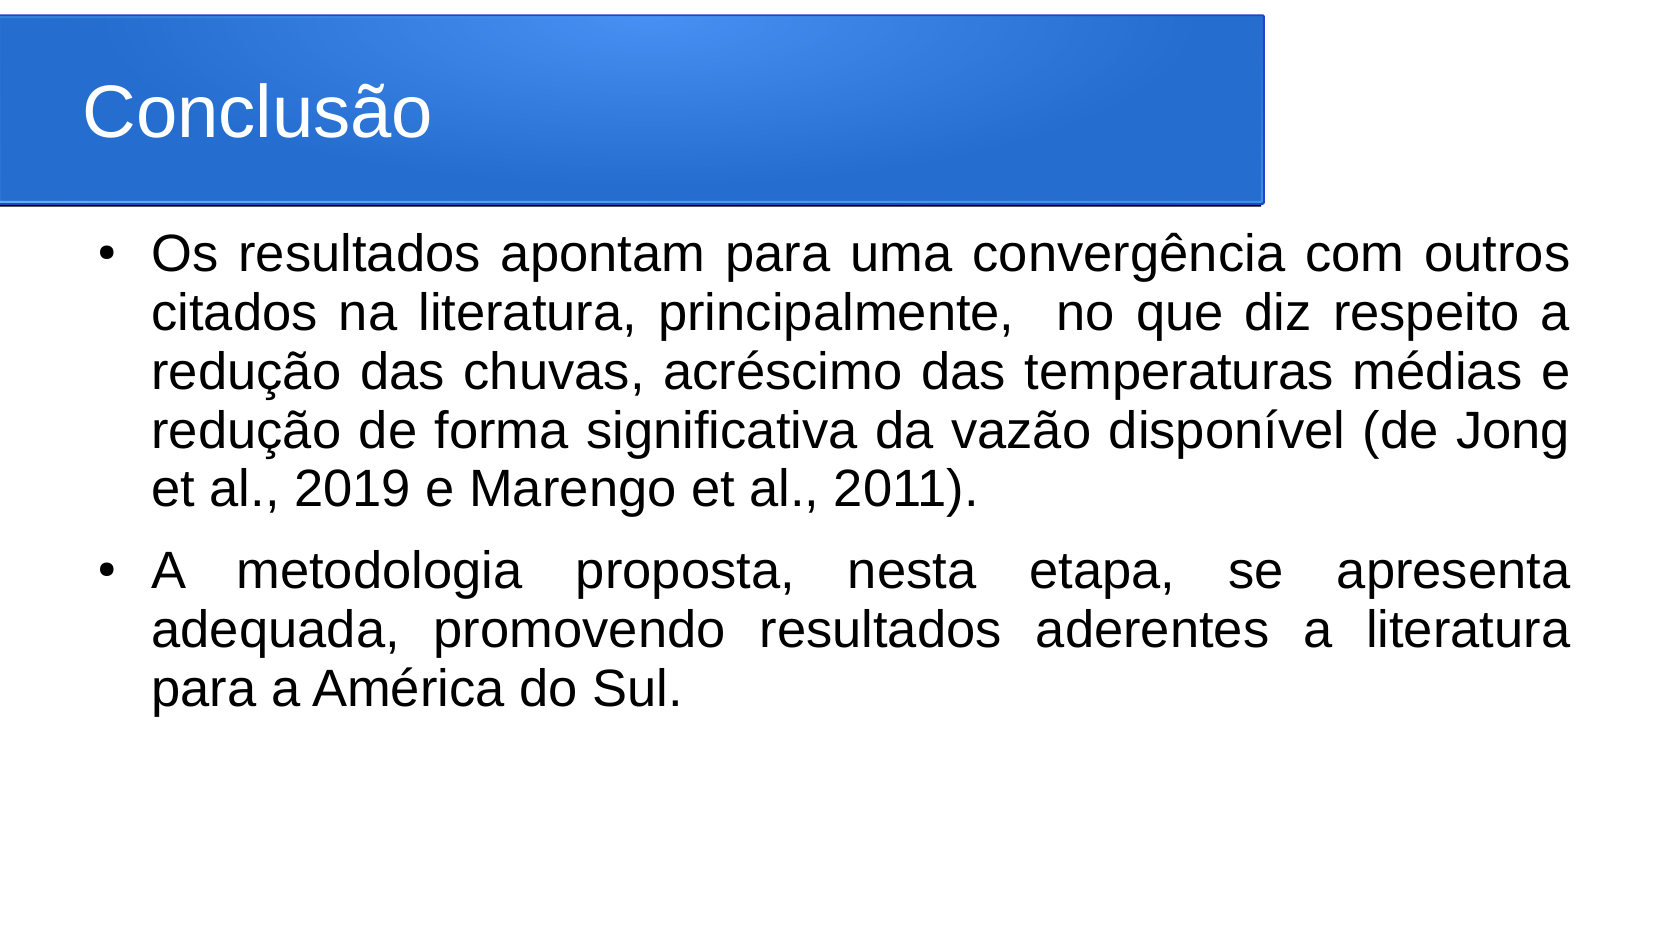

# Conclusão
Os resultados apontam para uma convergência com outros citados na literatura, principalmente, no que diz respeito a redução das chuvas, acréscimo das temperaturas médias e redução de forma significativa da vazão disponível (de Jong et al., 2019 e Marengo et al., 2011).
A metodologia proposta, nesta etapa, se apresenta adequada, promovendo resultados aderentes a literatura para a América do Sul.